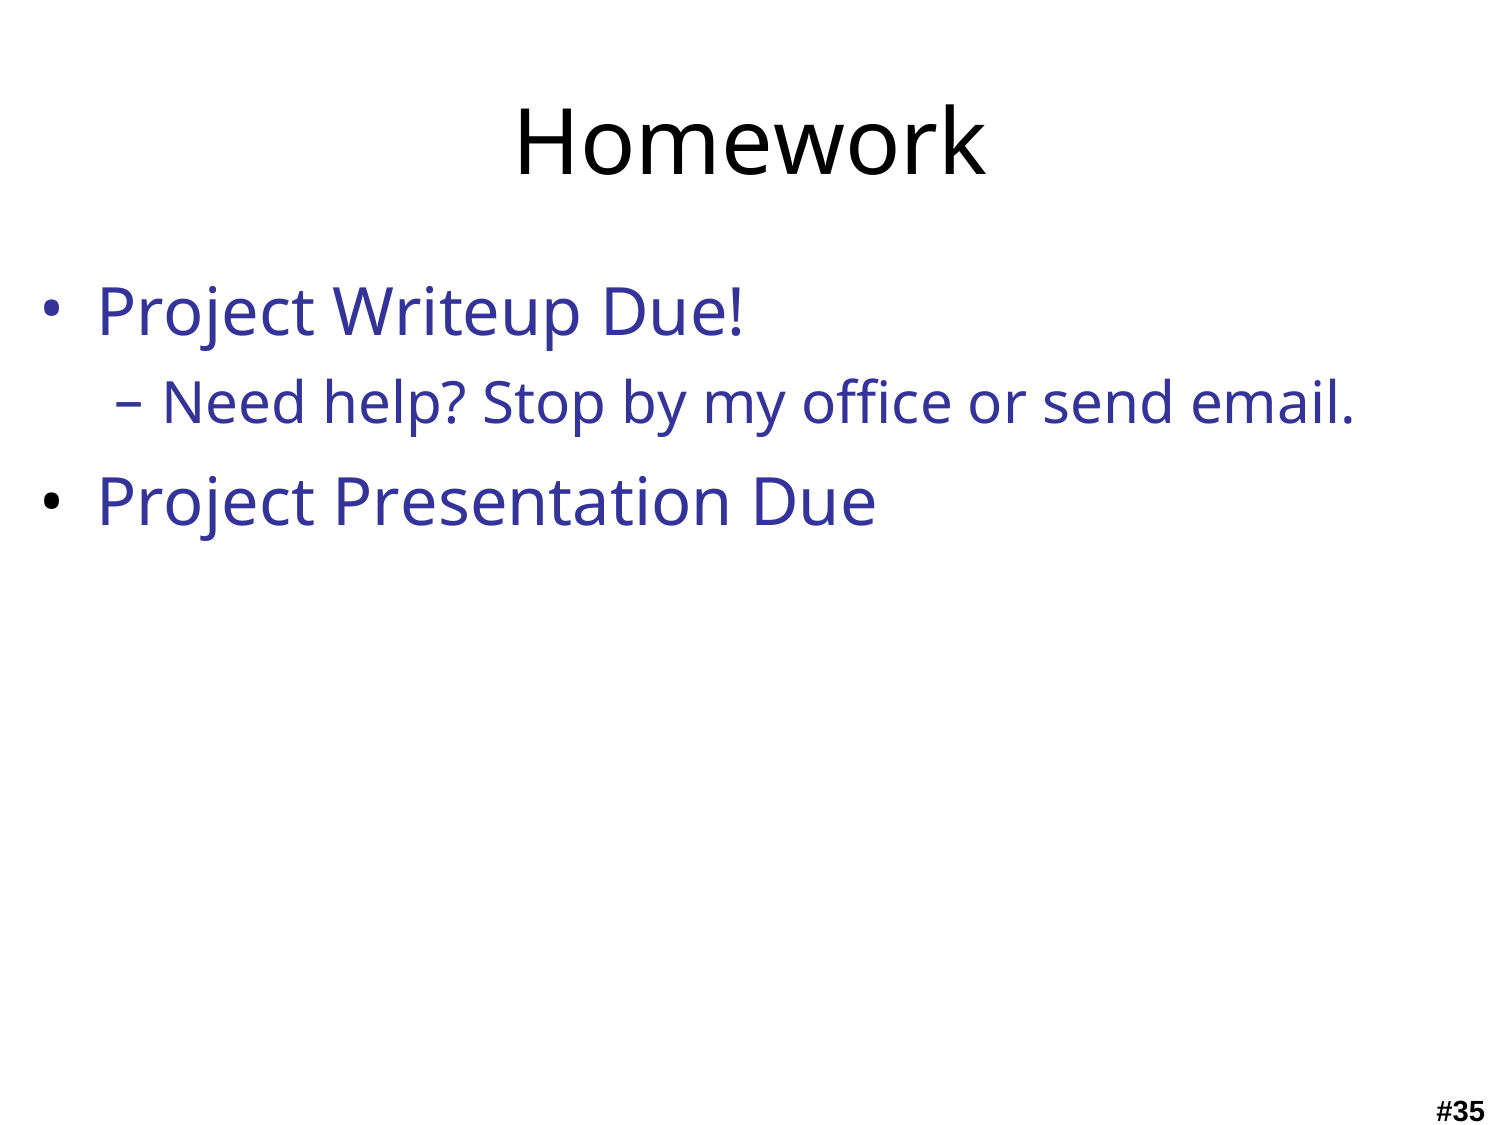

# Homework
Project Writeup Due!
Need help? Stop by my office or send email.
Project Presentation Due
35